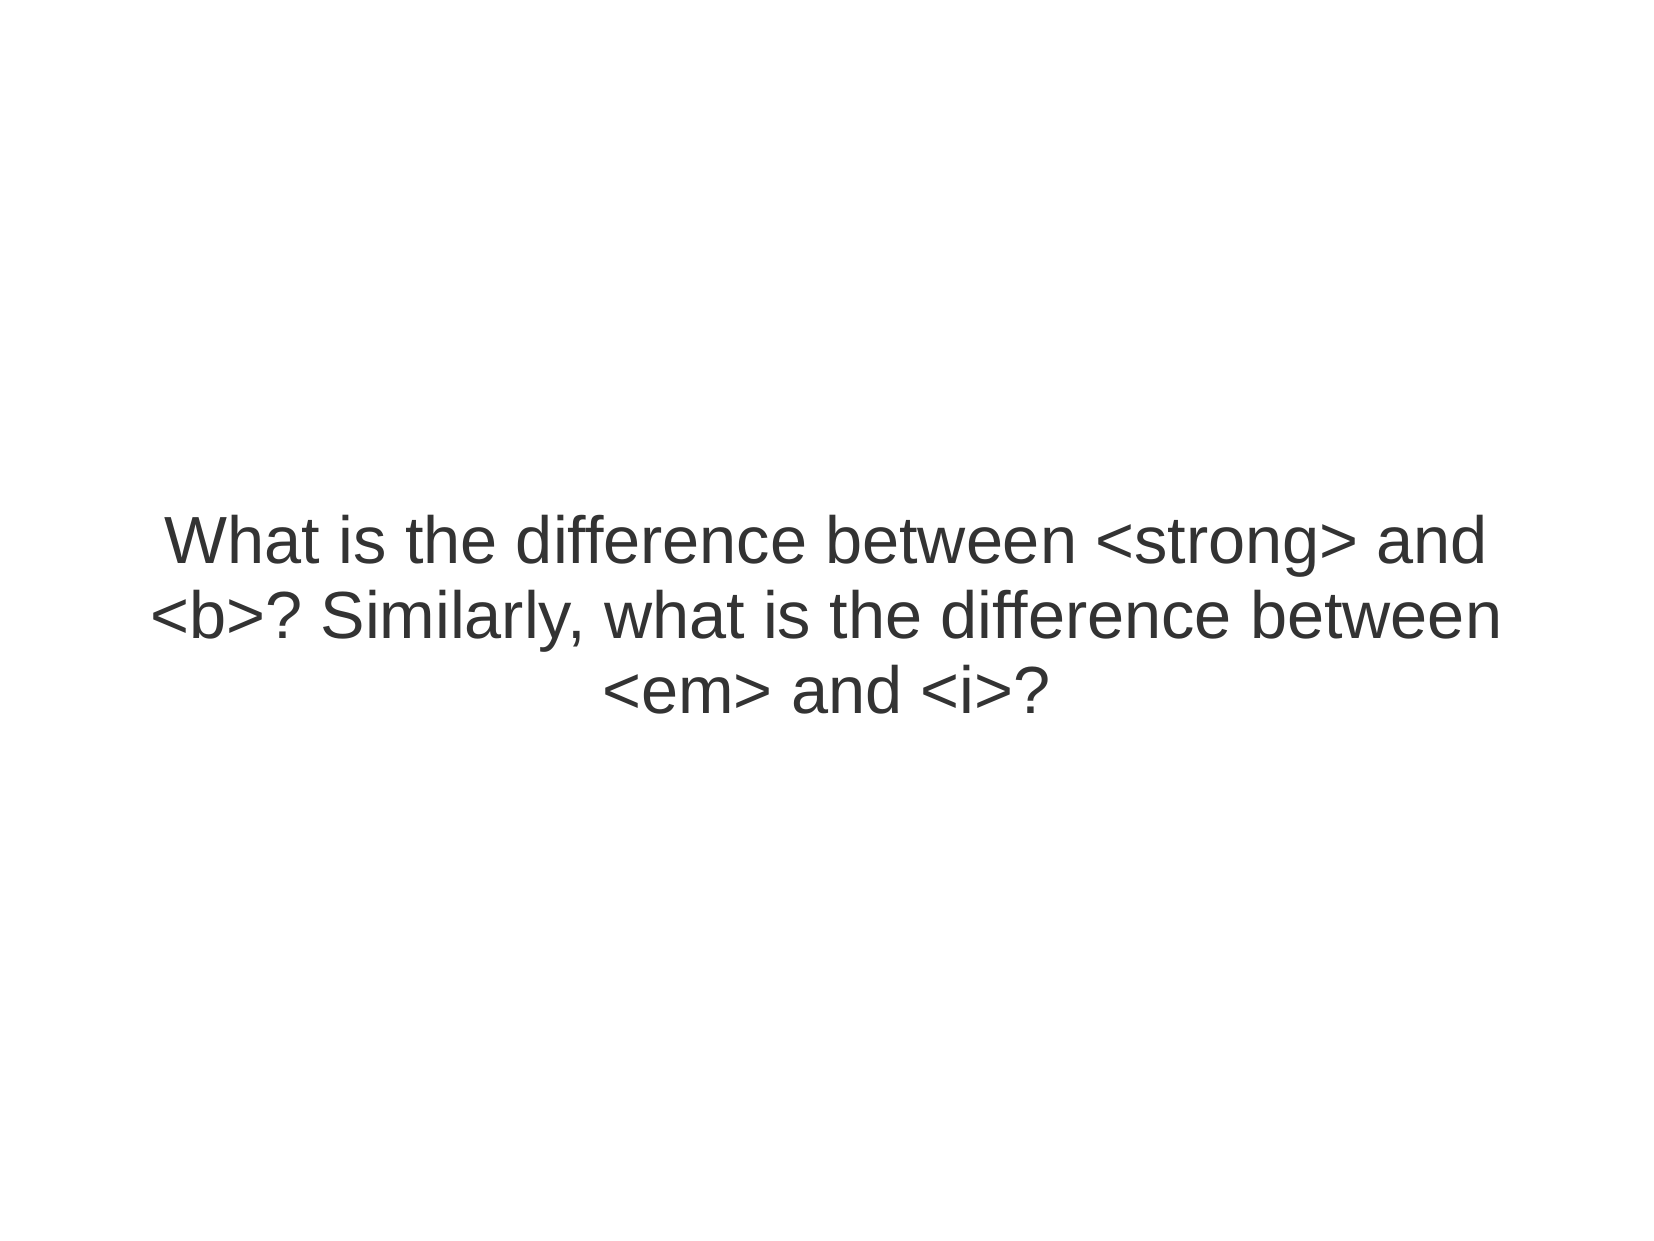

# What is the difference between <strong> and <b>? Similarly, what is the difference between <em> and <i>?